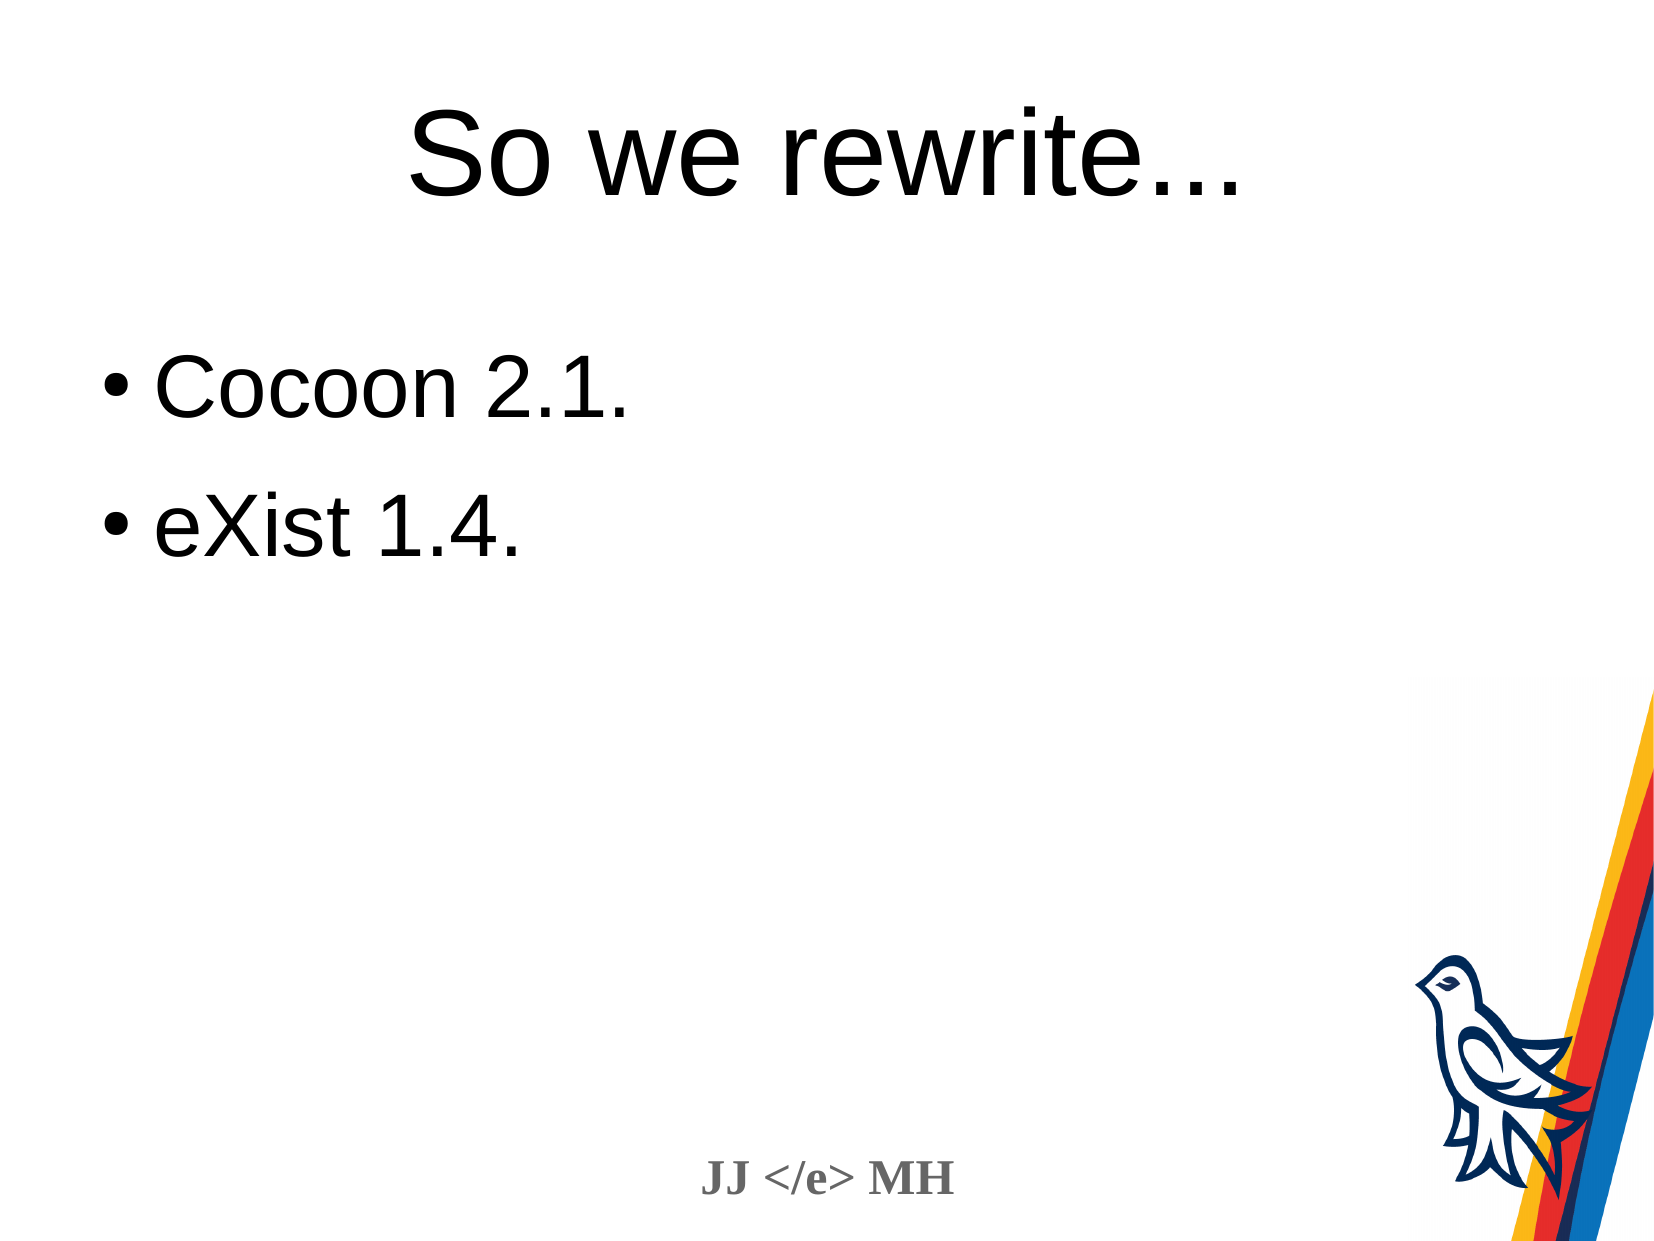

# So we rewrite...
Cocoon 2.1.
eXist 1.4.